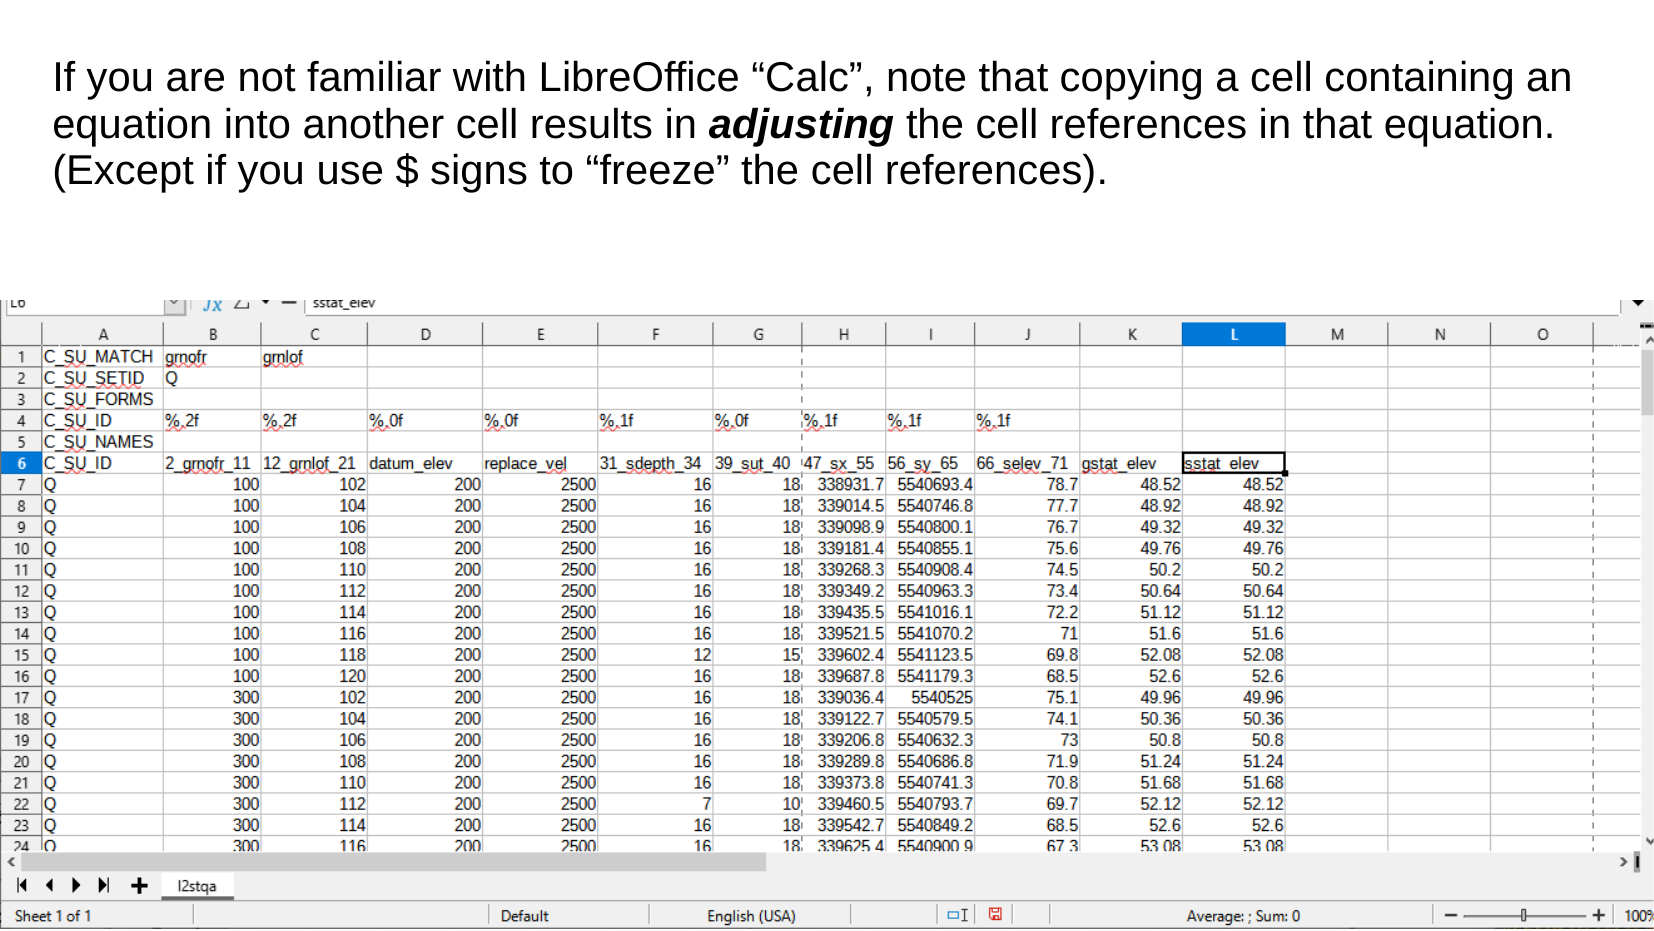

If you are not familiar with LibreOffice “Calc”, note that copying a cell containing an equation into another cell results in adjusting the cell references in that equation.
(Except if you use $ signs to “freeze” the cell references).